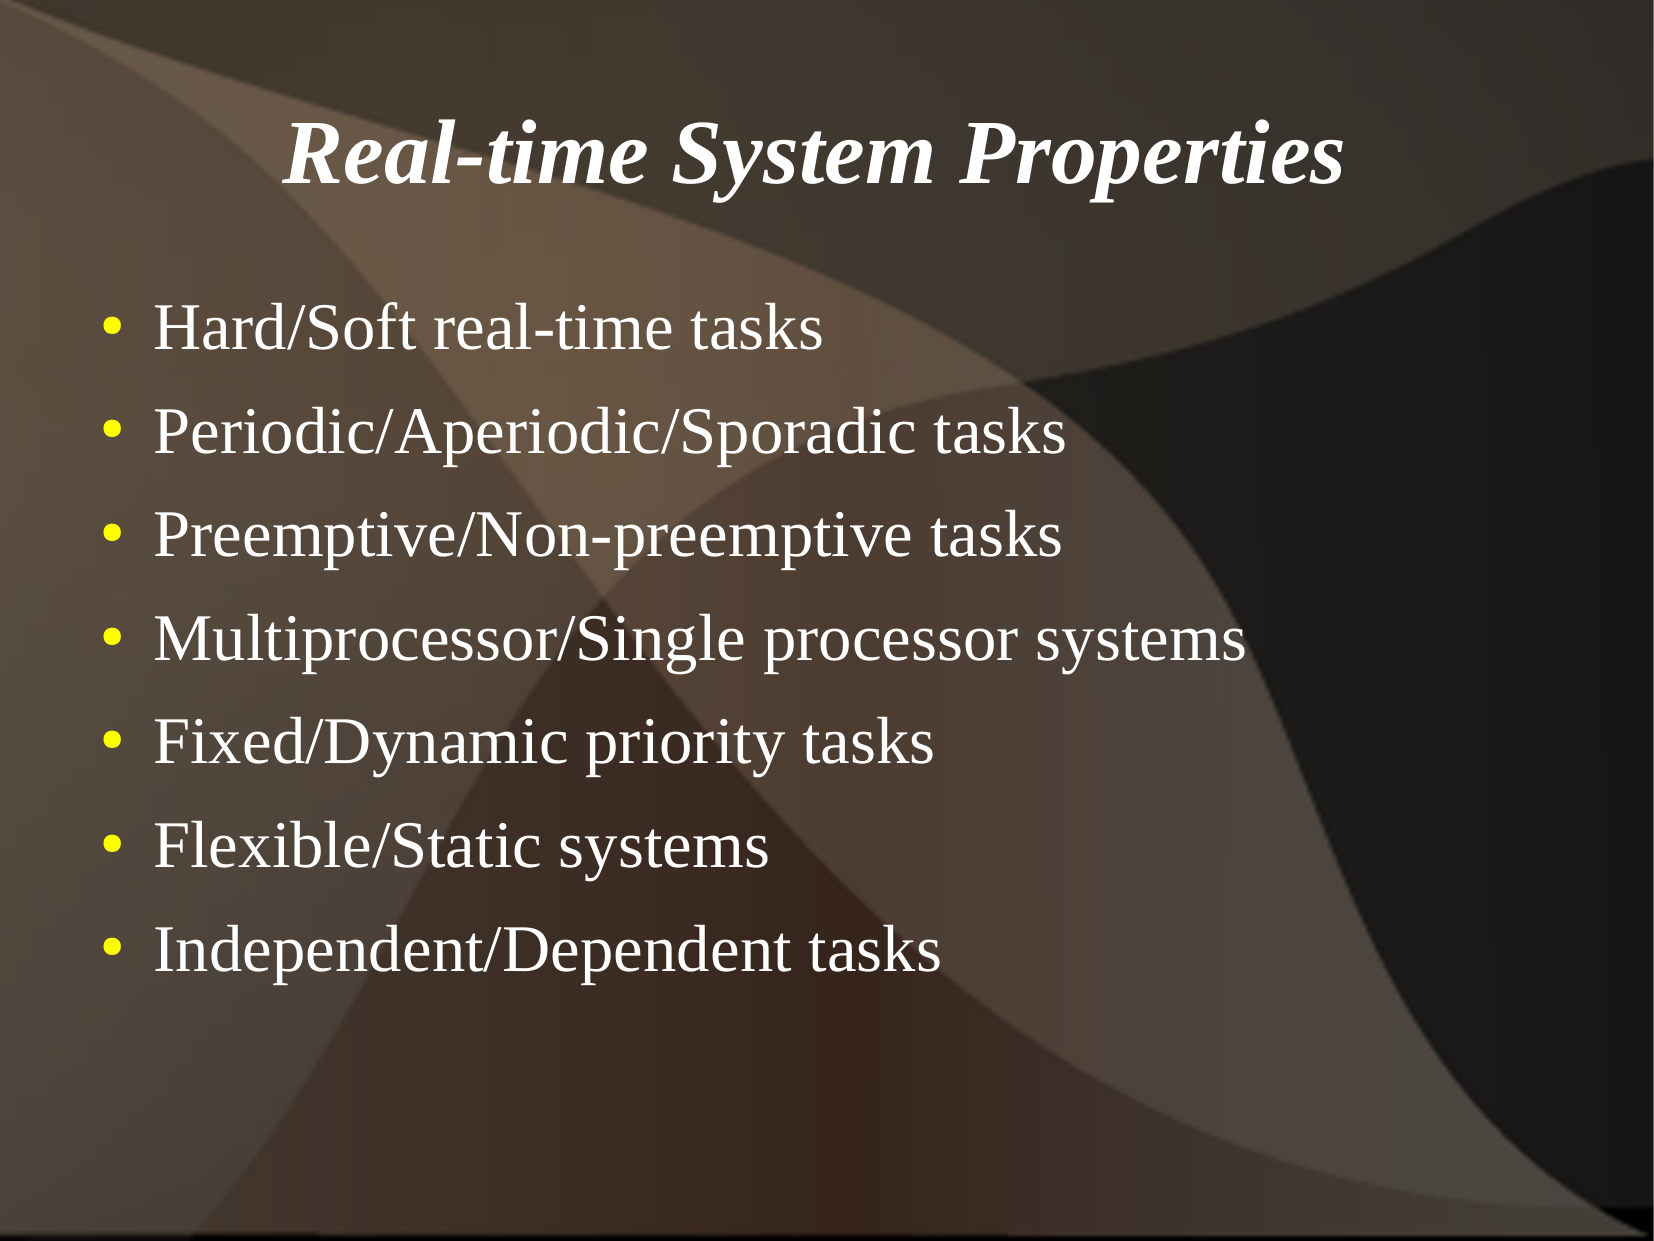

# Real-time System Properties
Hard/Soft real-time tasks
Periodic/Aperiodic/Sporadic tasks
Preemptive/Non-preemptive tasks
Multiprocessor/Single processor systems
Fixed/Dynamic priority tasks
Flexible/Static systems
Independent/Dependent tasks